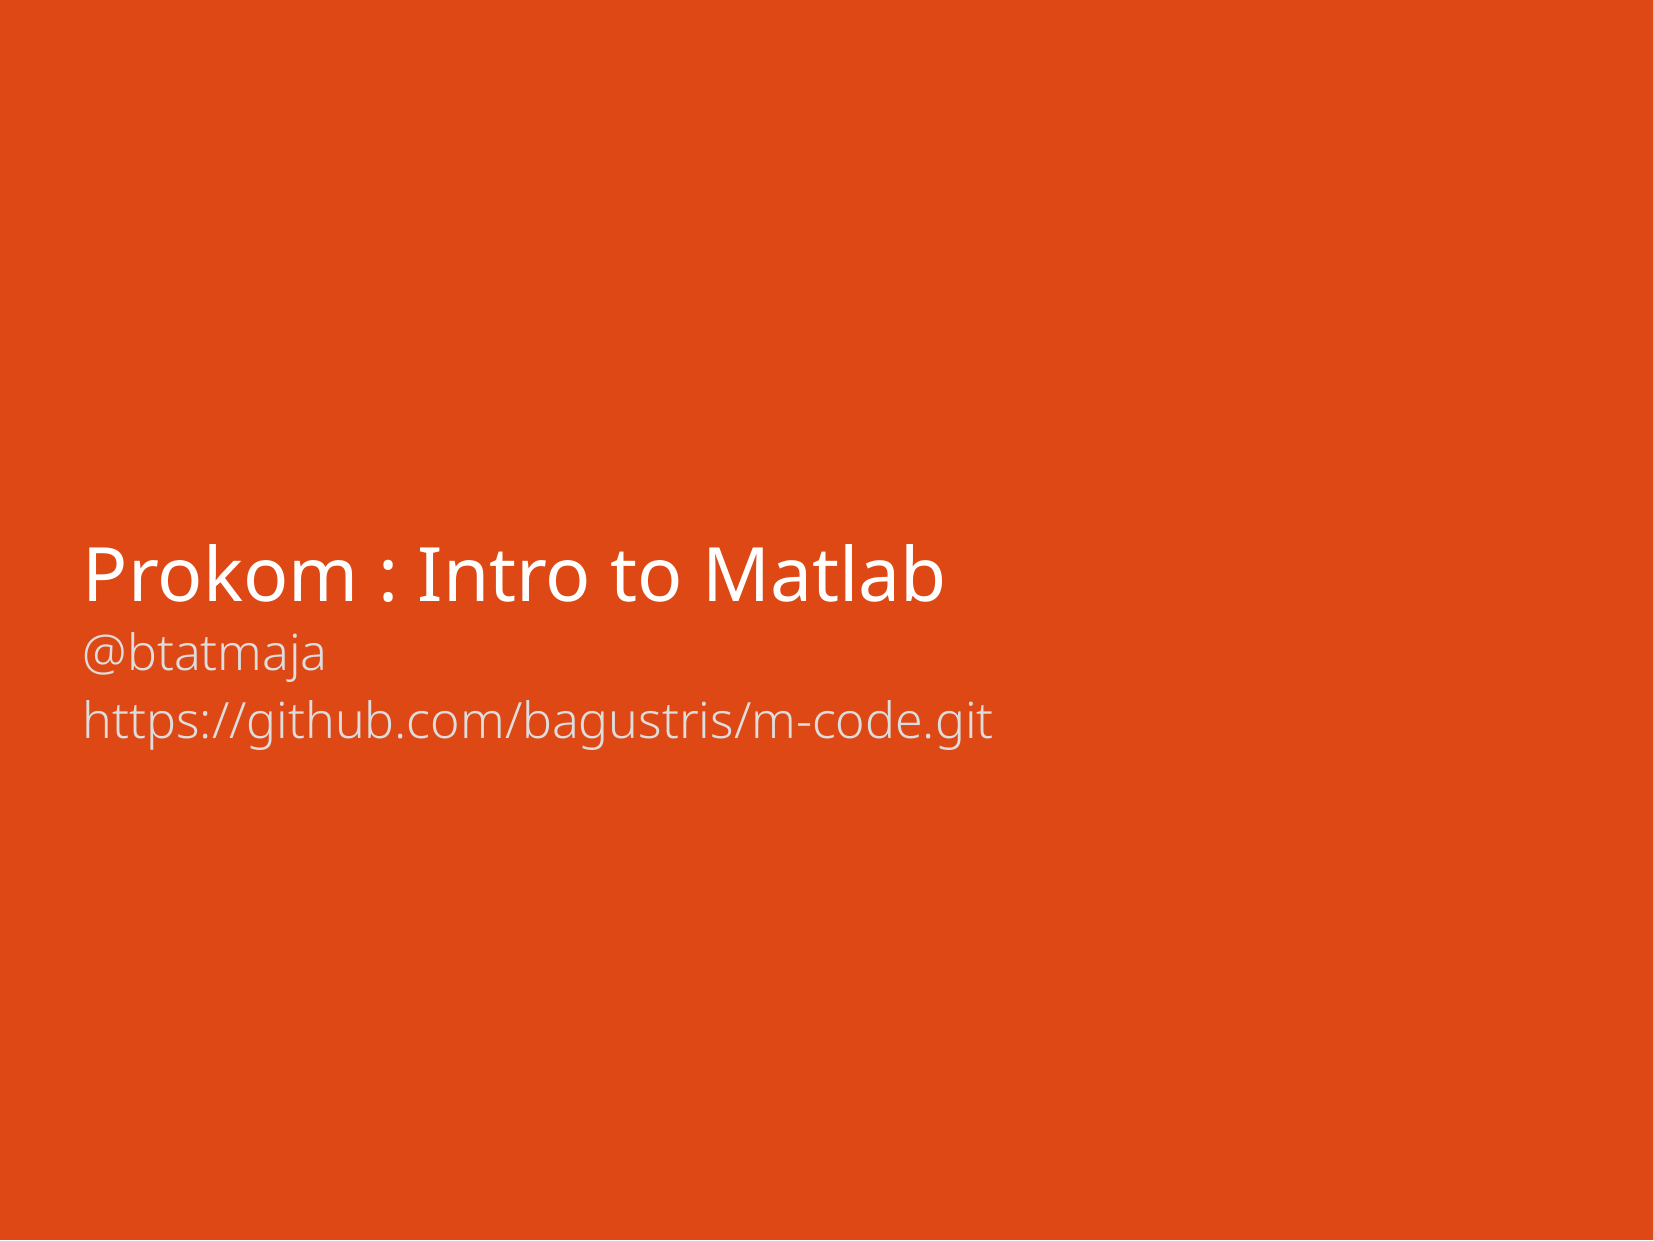

# Prokom : Intro to Matlab
@btatmaja
https://github.com/bagustris/m-code.git